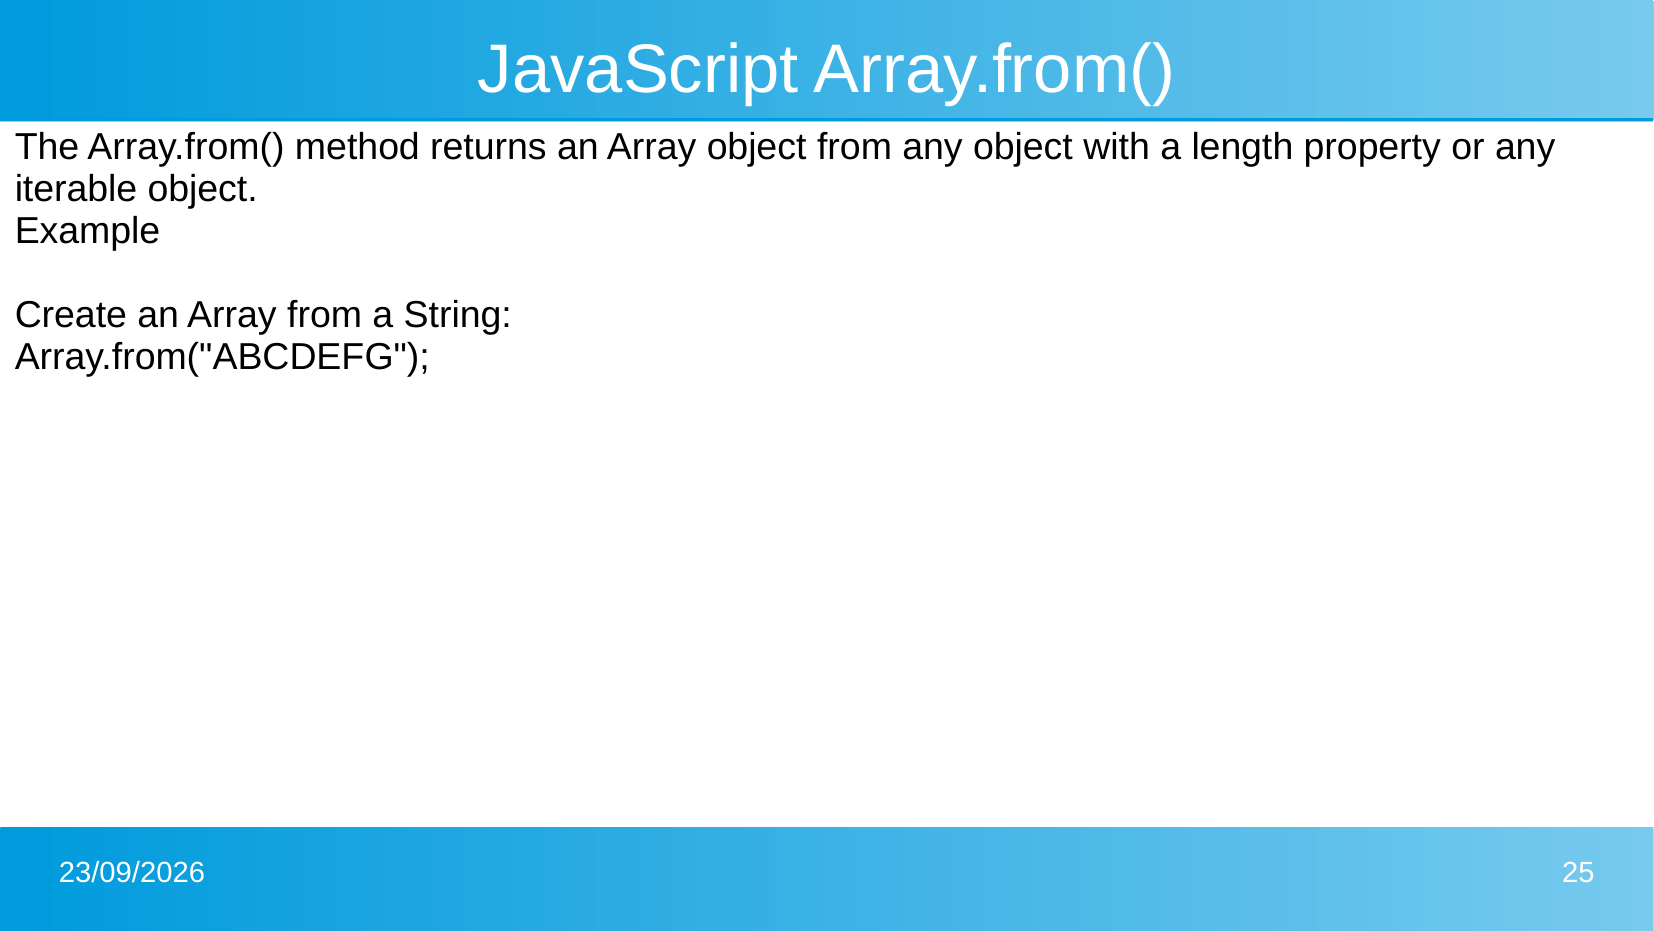

# JavaScript Array.from()
The Array.from() method returns an Array object from any object with a length property or any iterable object.
Example
Create an Array from a String:
Array.from("ABCDEFG");
25